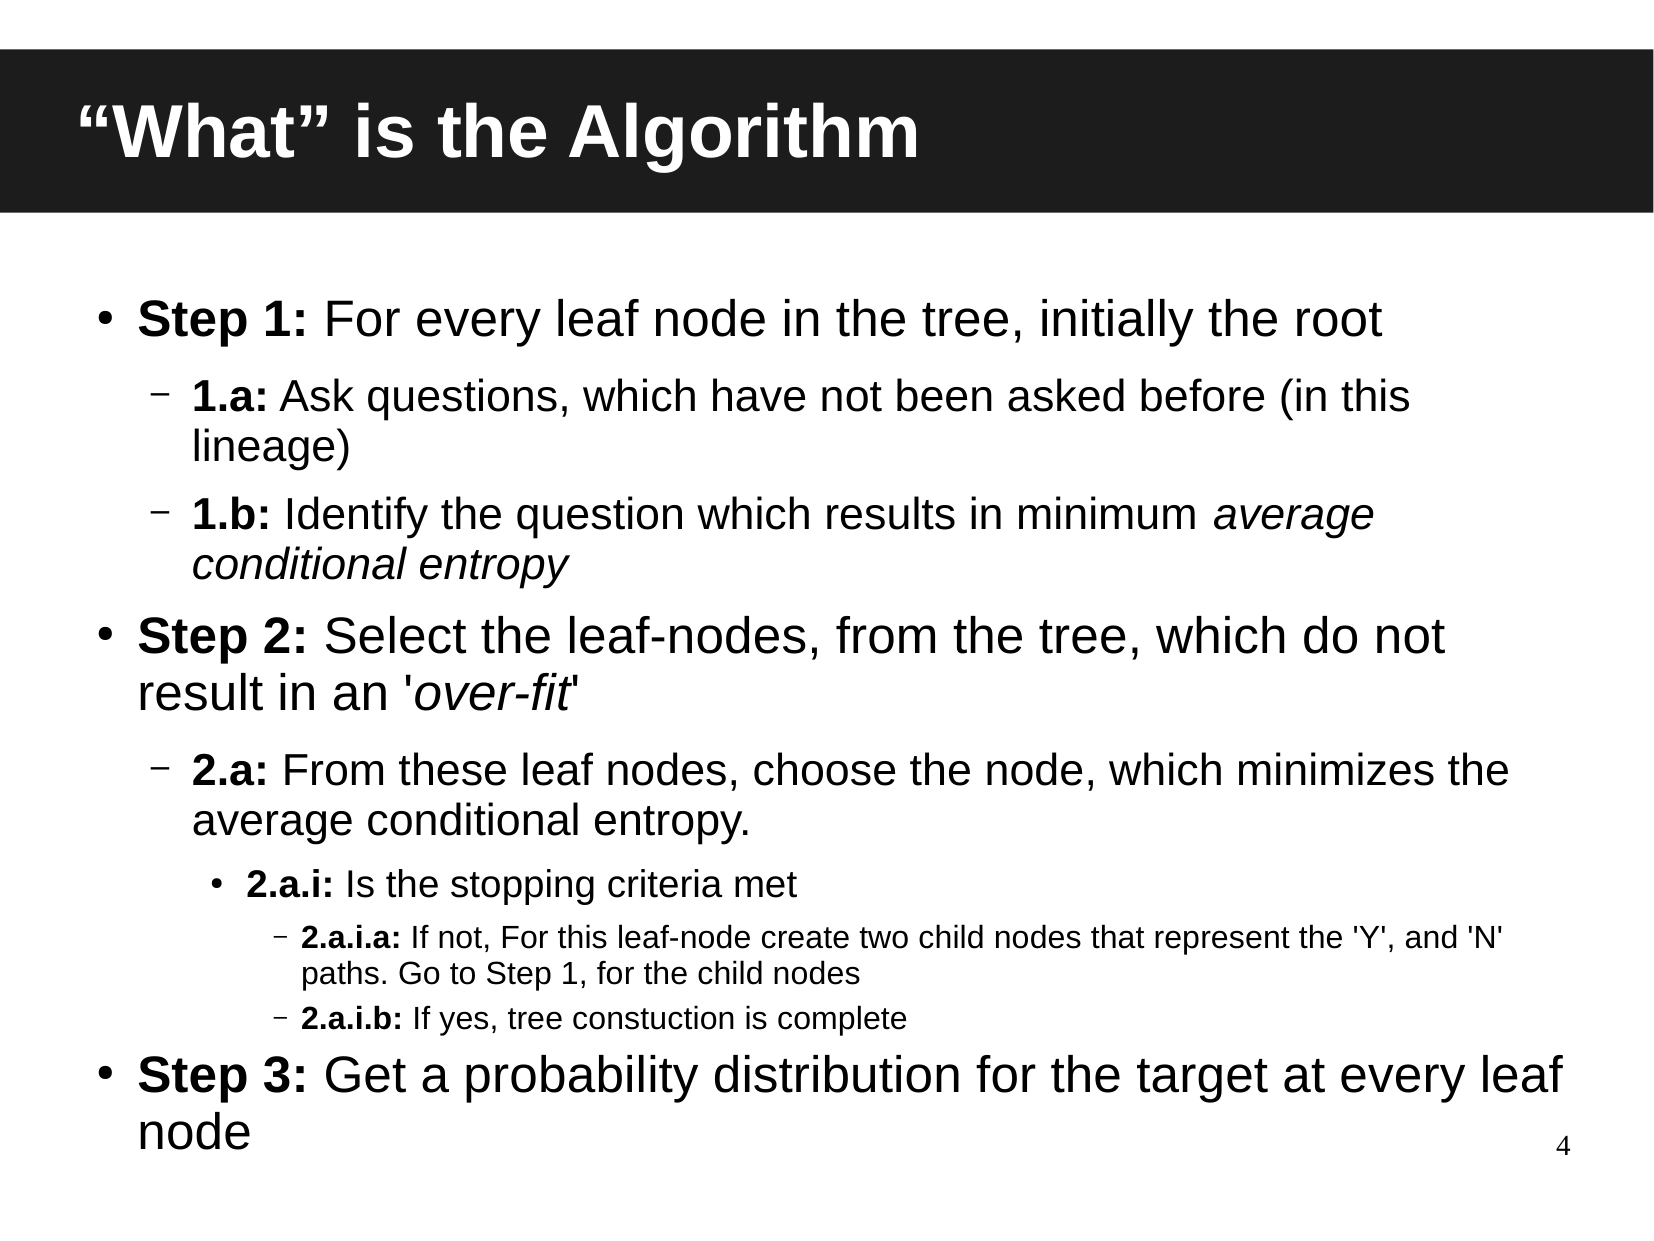

# “What” is the Algorithm
Step 1: For every leaf node in the tree, initially the root
1.a: Ask questions, which have not been asked before (in this lineage)
1.b: Identify the question which results in minimum average conditional entropy
Step 2: Select the leaf-nodes, from the tree, which do not result in an 'over-fit'
2.a: From these leaf nodes, choose the node, which minimizes the average conditional entropy.
2.a.i: Is the stopping criteria met
2.a.i.a: If not, For this leaf-node create two child nodes that represent the 'Y', and 'N' paths. Go to Step 1, for the child nodes
2.a.i.b: If yes, tree constuction is complete
Step 3: Get a probability distribution for the target at every leaf node
4